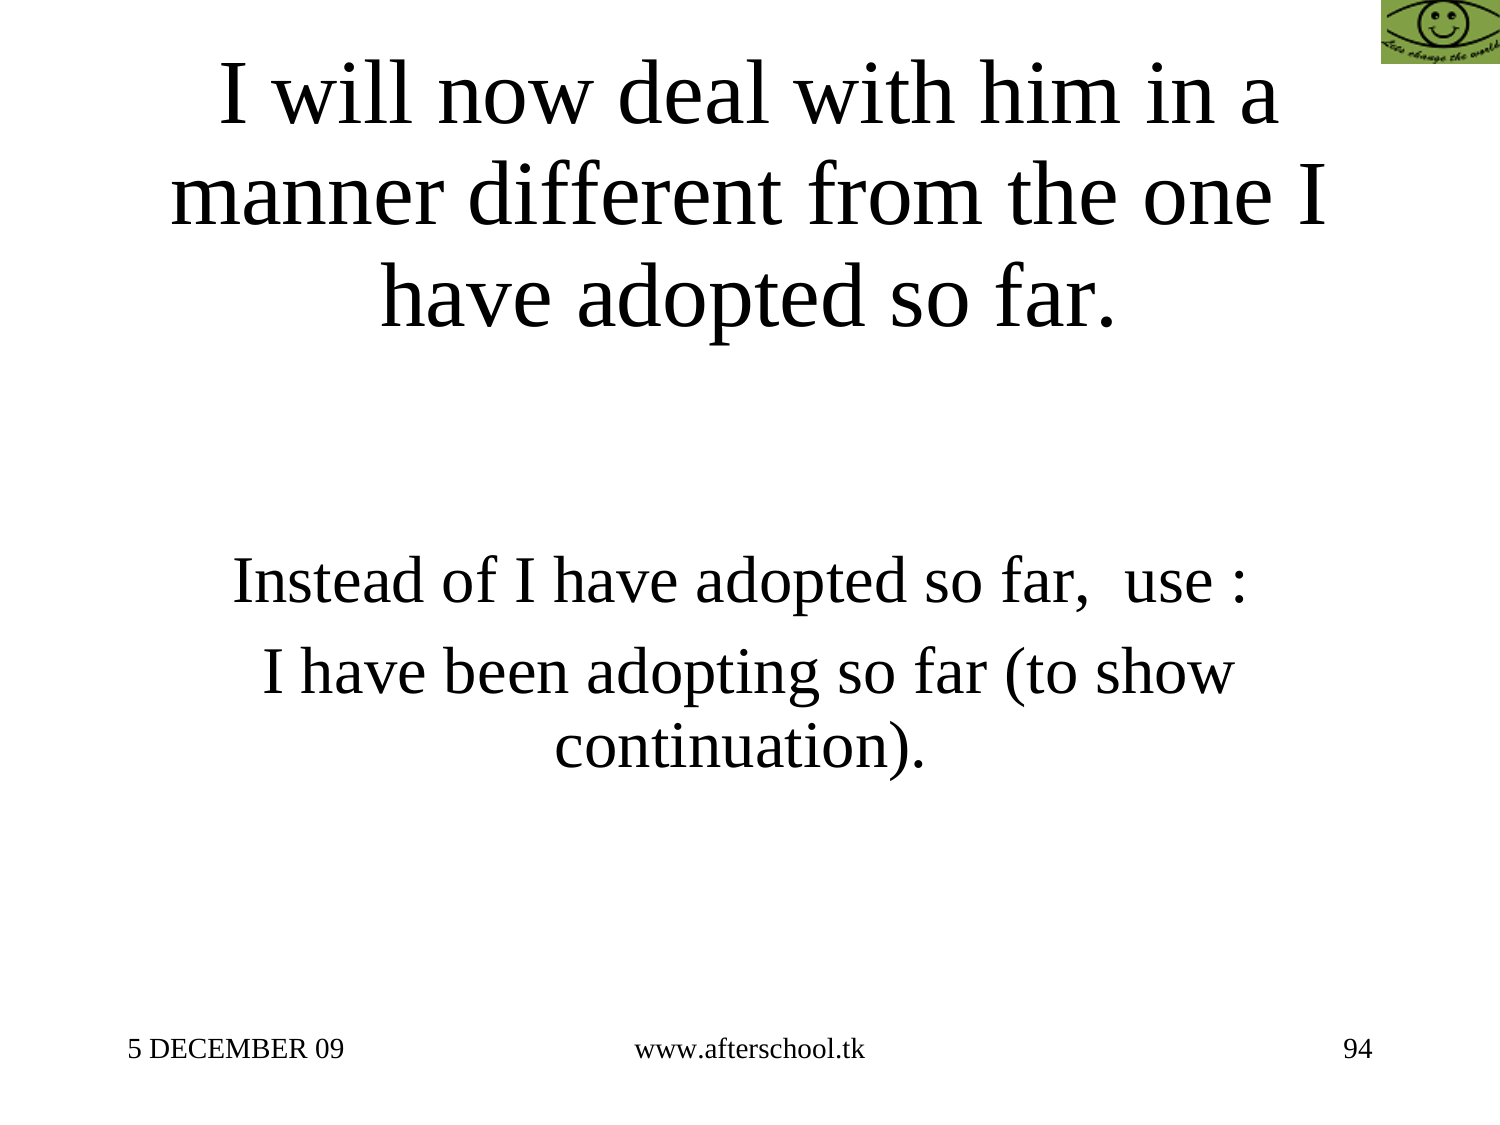

# I will now deal with him in a manner different from the one I have adopted so far.
Instead of I have adopted so far, use :
I have been adopting so far (to show continuation).
MFI Seminar Jain PG College
AFTERSCHOOOL centre for social entrepreneurship
94